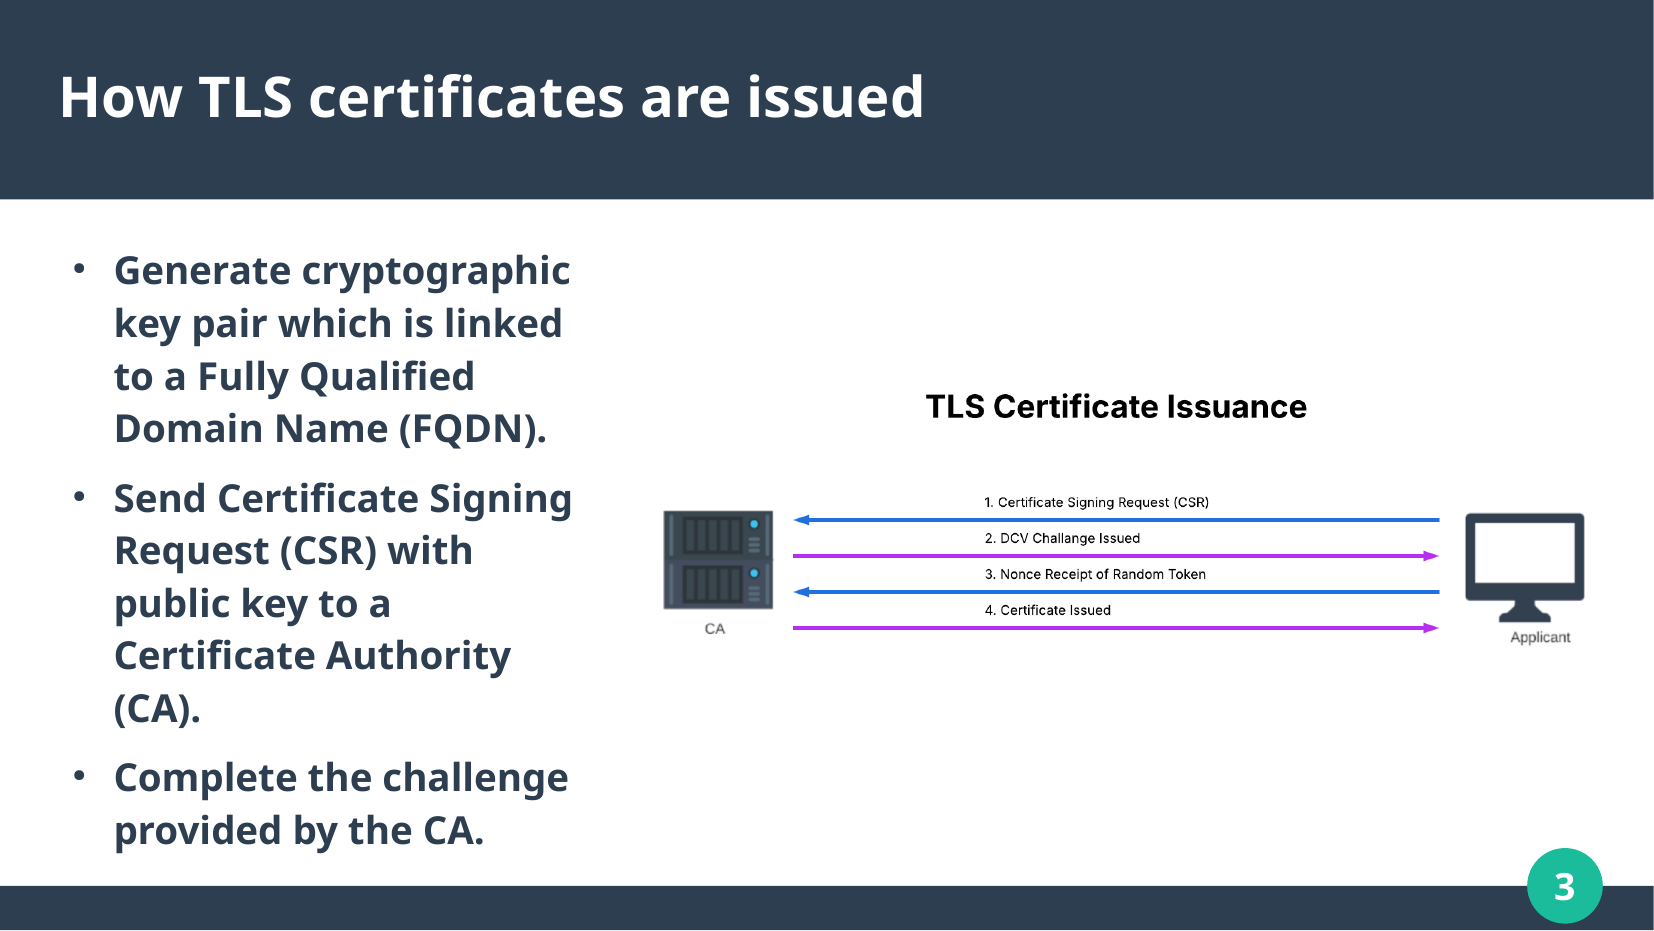

# How TLS certificates are issued
Generate cryptographic key pair which is linked to a Fully Qualified Domain Name (FQDN).
Send Certificate Signing Request (CSR) with public key to a Certificate Authority (CA).
Complete the challenge provided by the CA.
3